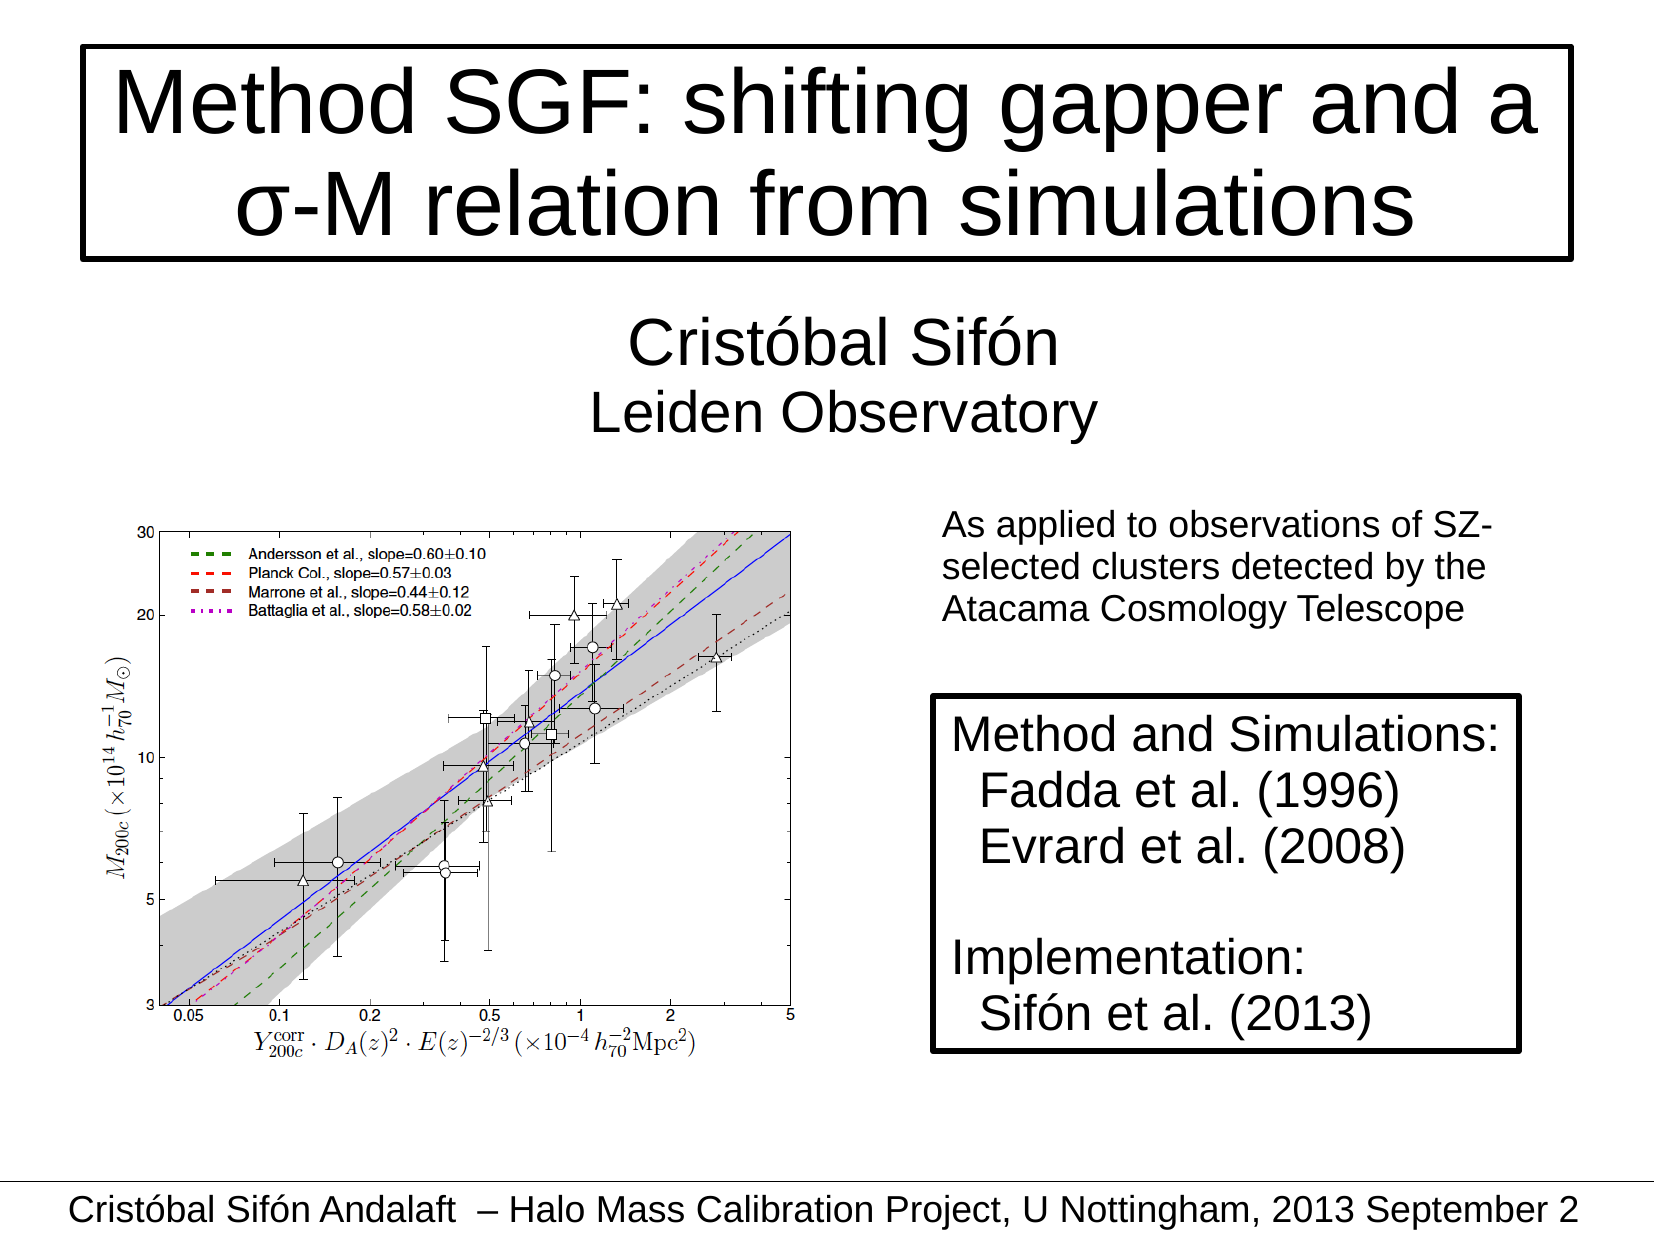

# Method SGF: shifting gapper and a σ-M relation from simulations
Cristóbal Sifón
Leiden Observatory
As applied to observations of SZ-selected clusters detected by the Atacama Cosmology Telescope
Method and Simulations:
 Fadda et al. (1996)
 Evrard et al. (2008)
Implementation:
 Sifón et al. (2013)
Cristóbal Sifón Andalaft – Halo Mass Calibration Project, U Nottingham, 2013 September 2